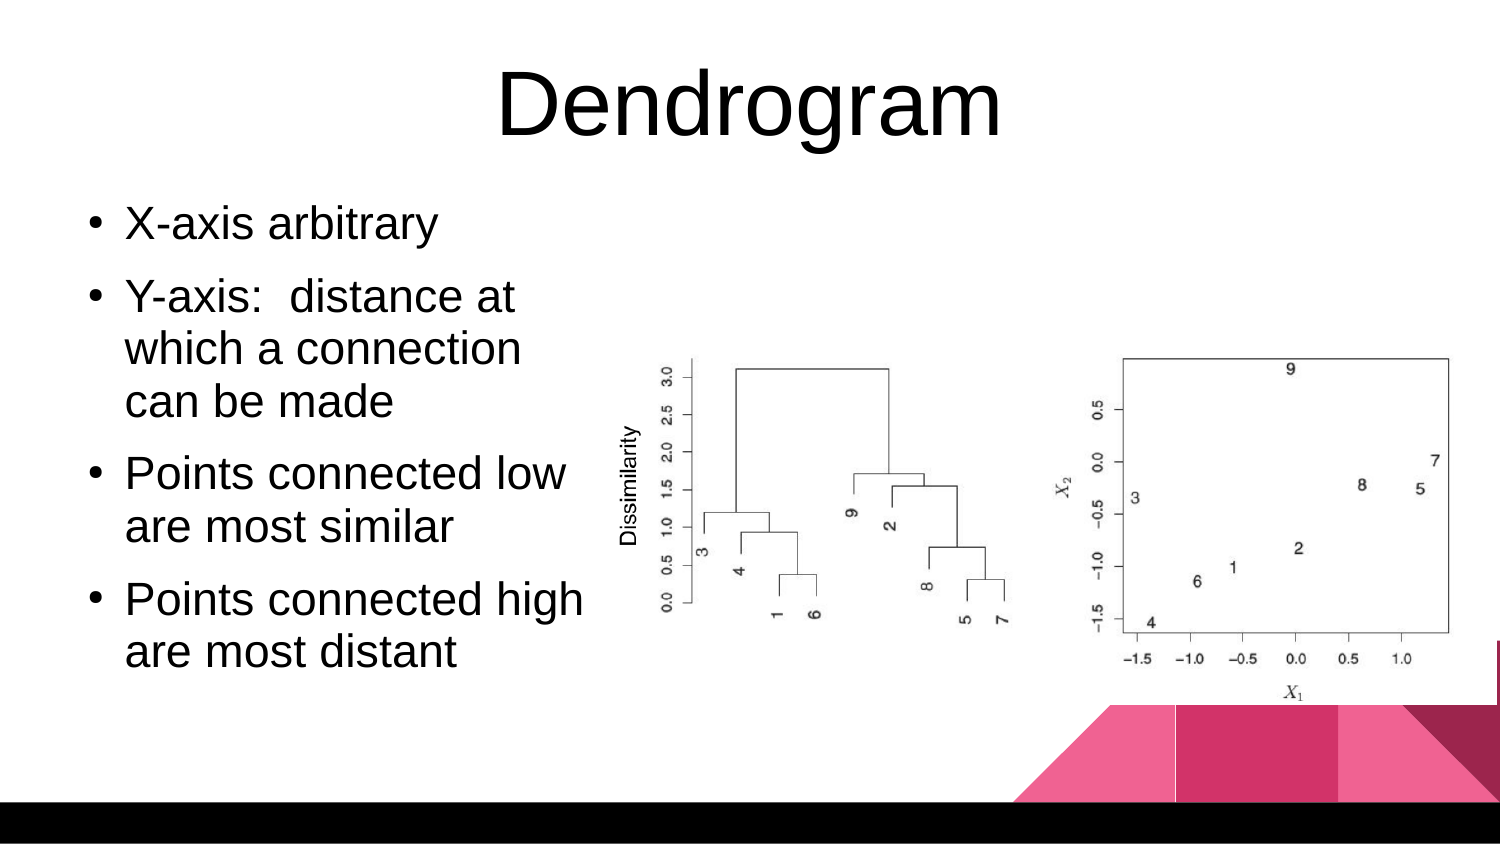

# Dendrogram
X-axis arbitrary
Y-axis: distance at which a connection can be made
Points connected low are most similar
Points connected high are most distant